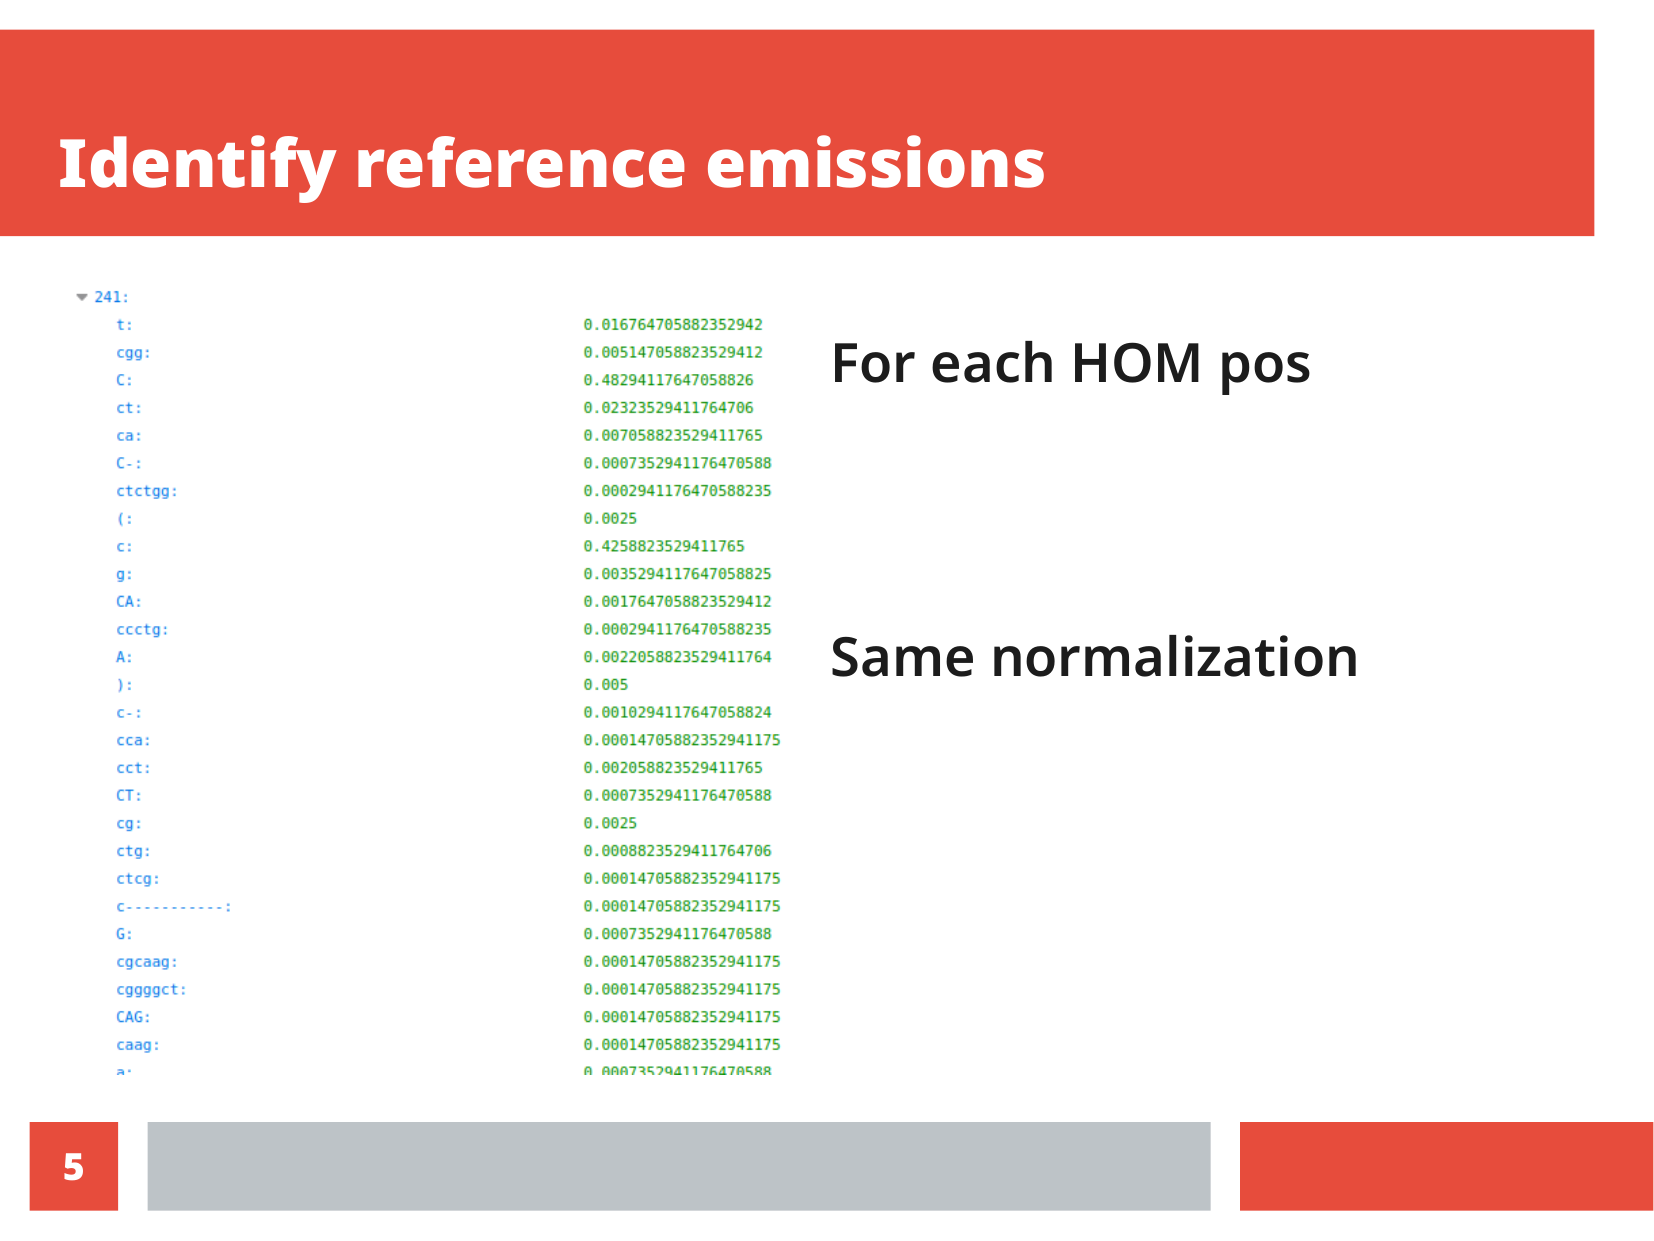

# Identify reference emissions
For each HOM pos
Same normalization
5